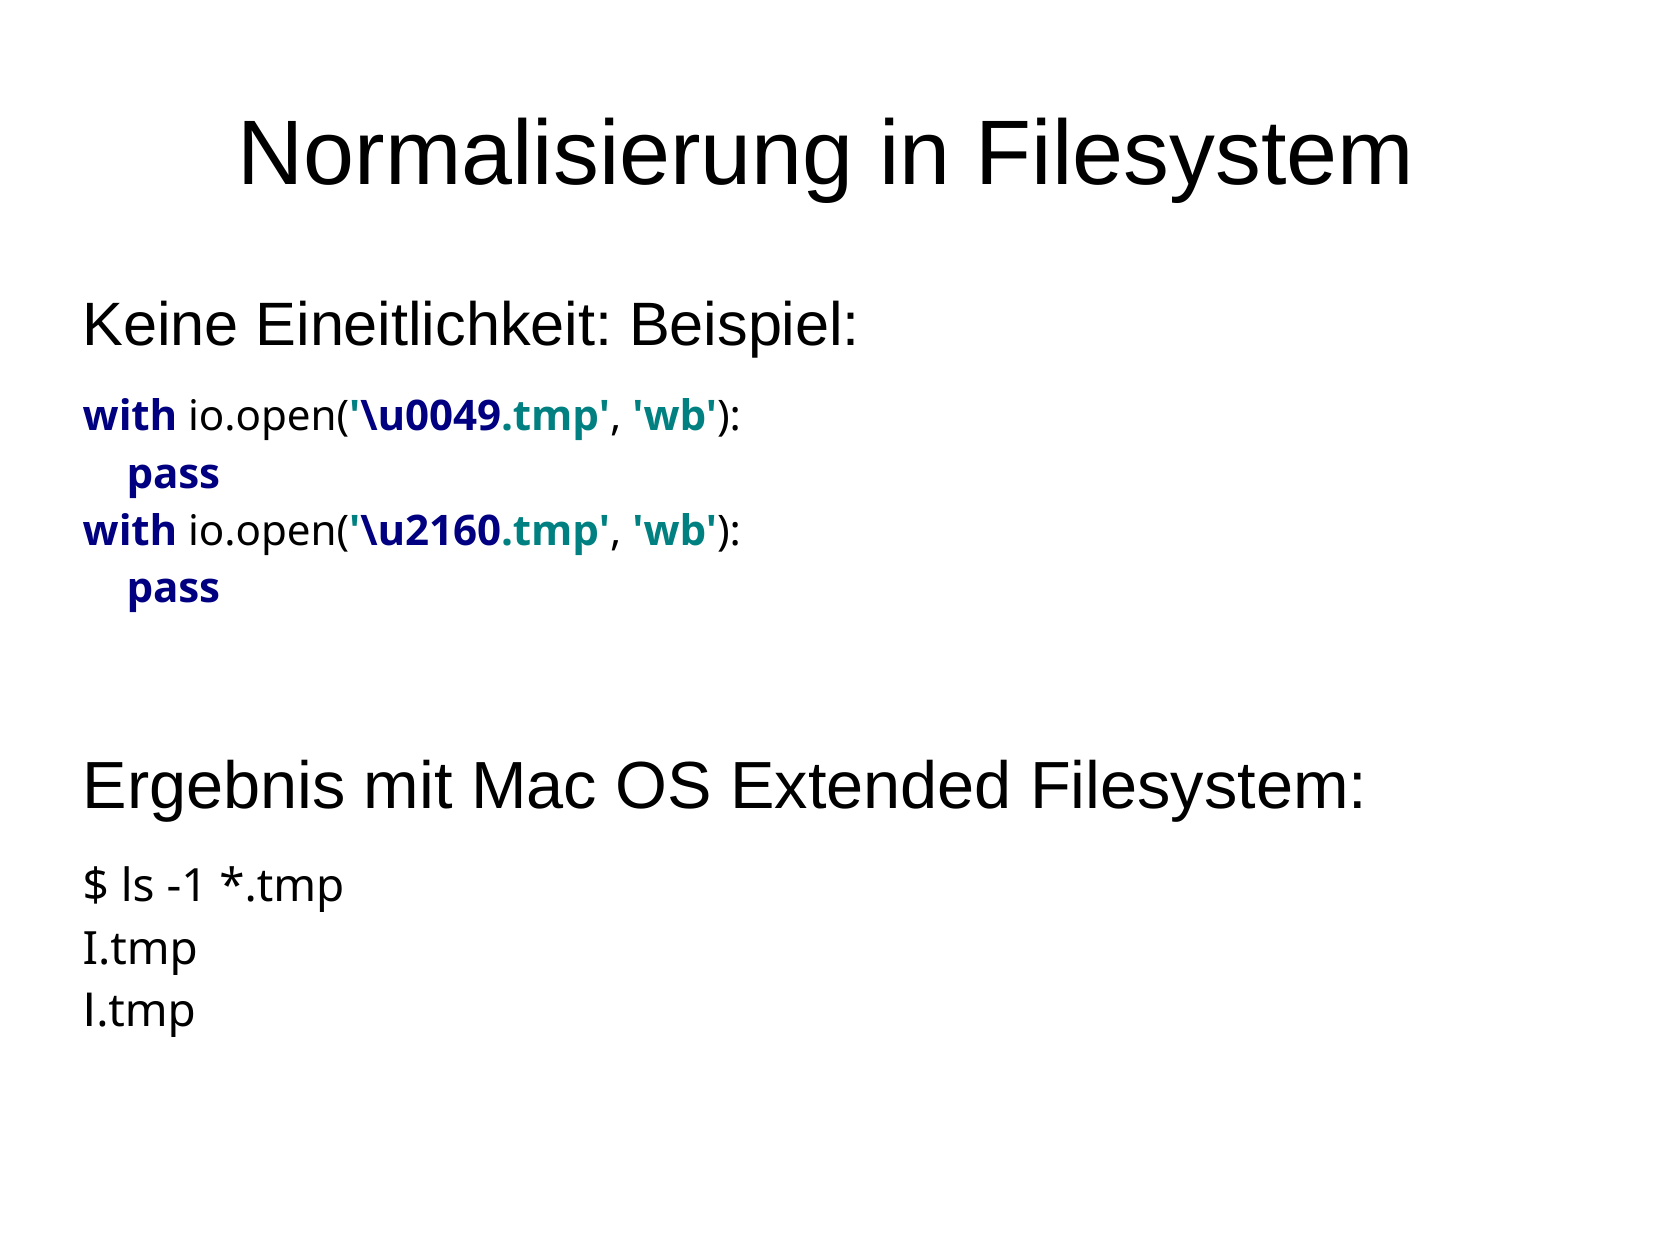

# Normalisierung in Filesystem
Keine Eineitlichkeit: Beispiel:
with io.open('\u0049.tmp', 'wb'):
 pass
with io.open('\u2160.tmp', 'wb'):
 pass
Ergebnis mit Mac OS Extended Filesystem:
$ ls -1 *.tmp
I.tmp
Ⅰ.tmp